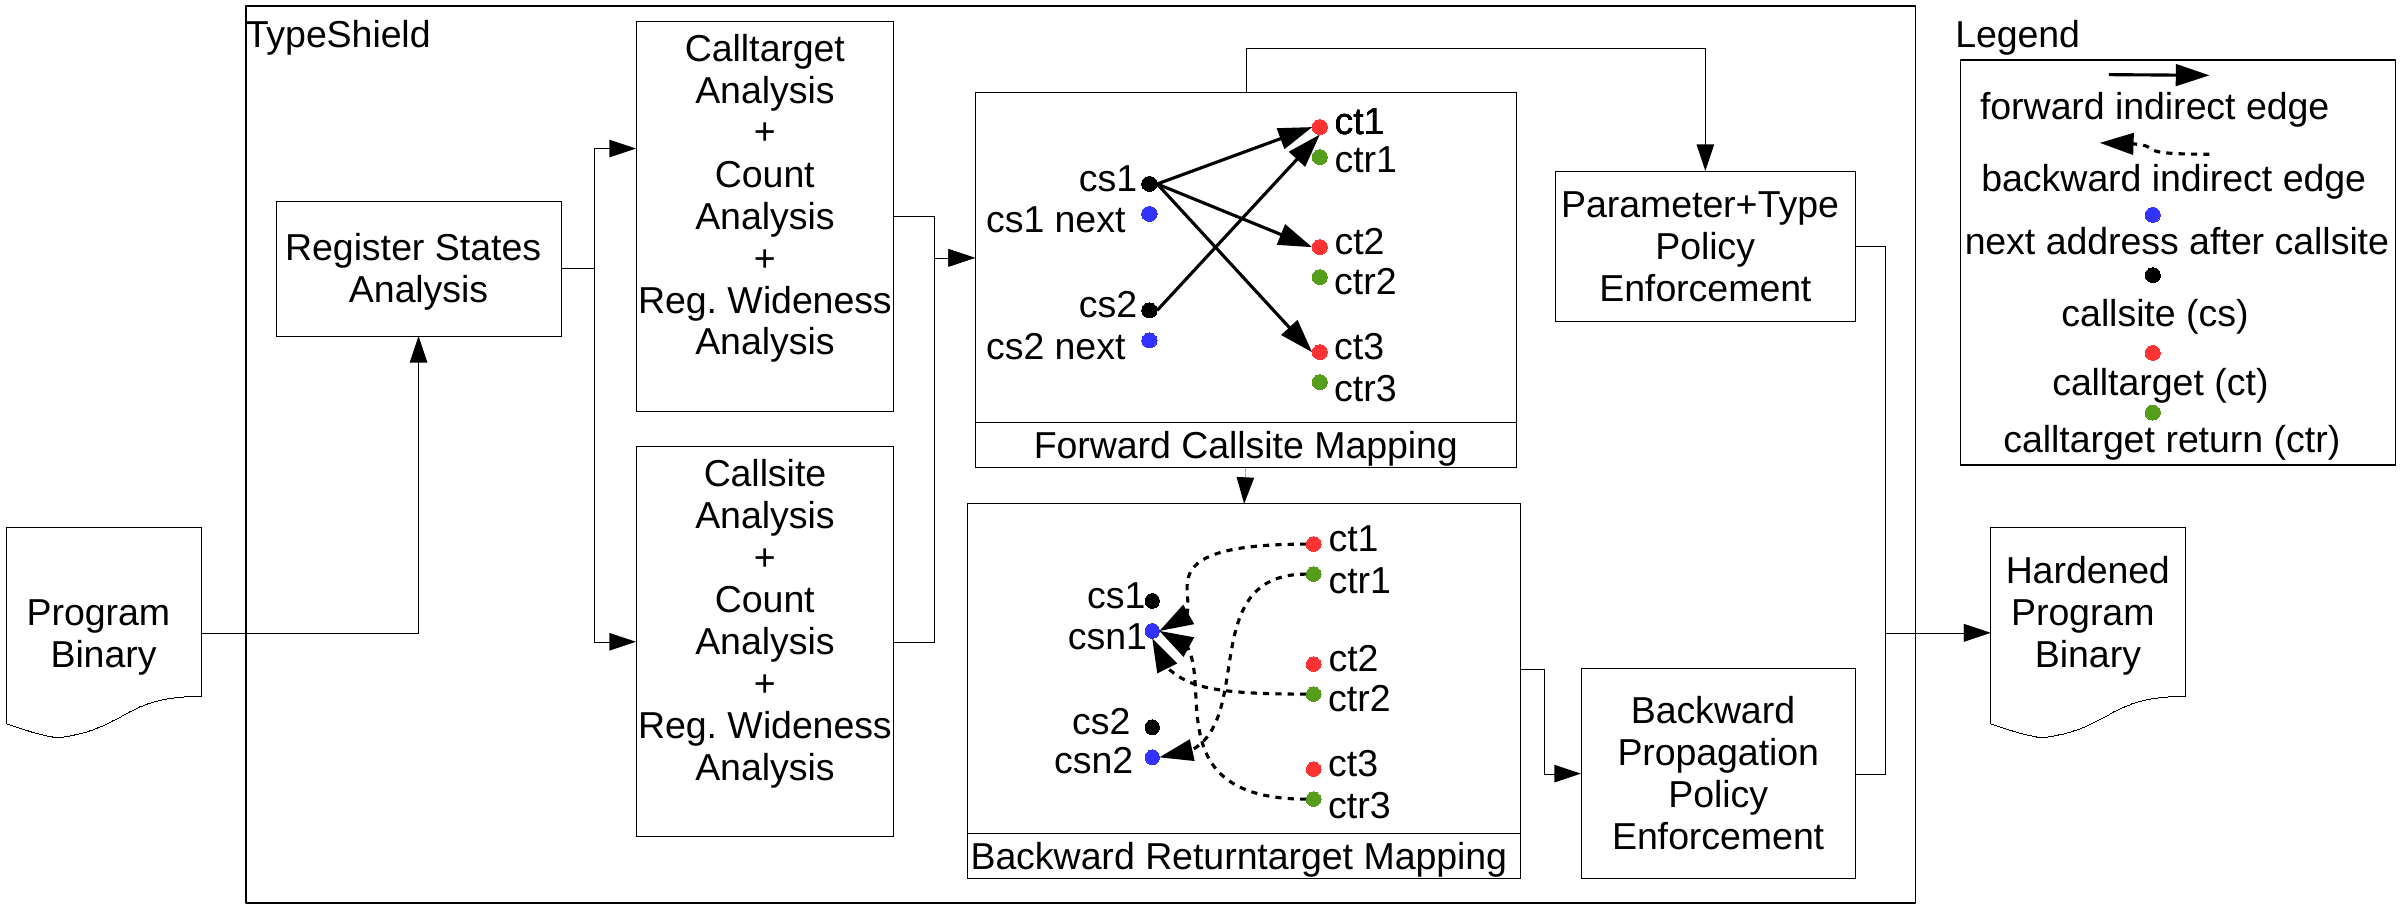

TypeShield
Legend
Calltarget
Analysis
+
Count
Analysis
+
Reg. Wideness
Analysis
forward indirect edge
ct1
ct1
ct1
ct1
ctr1
cs1
backward indirect edge
Parameter+Type
Policy
Enforcement
cs1 next
Register States
Analysis
ct2
next address after callsite
ctr2
cs2
callsite (cs)
cs2 next
ct3
calltarget (ct)
ctr3
calltarget return (ctr)
Forward Callsite Mapping
Callsite
Analysis
+
Count
Analysis
+
Reg. Wideness
Analysis
ct1
Program
Binary
Hardened
Program
Binary
ctr1
cs1
csn1
ct2
Backward
Propagation
 Policy
Enforcement
ctr2
cs2
csn2
ct3
ctr3
Backward Returntarget Mapping